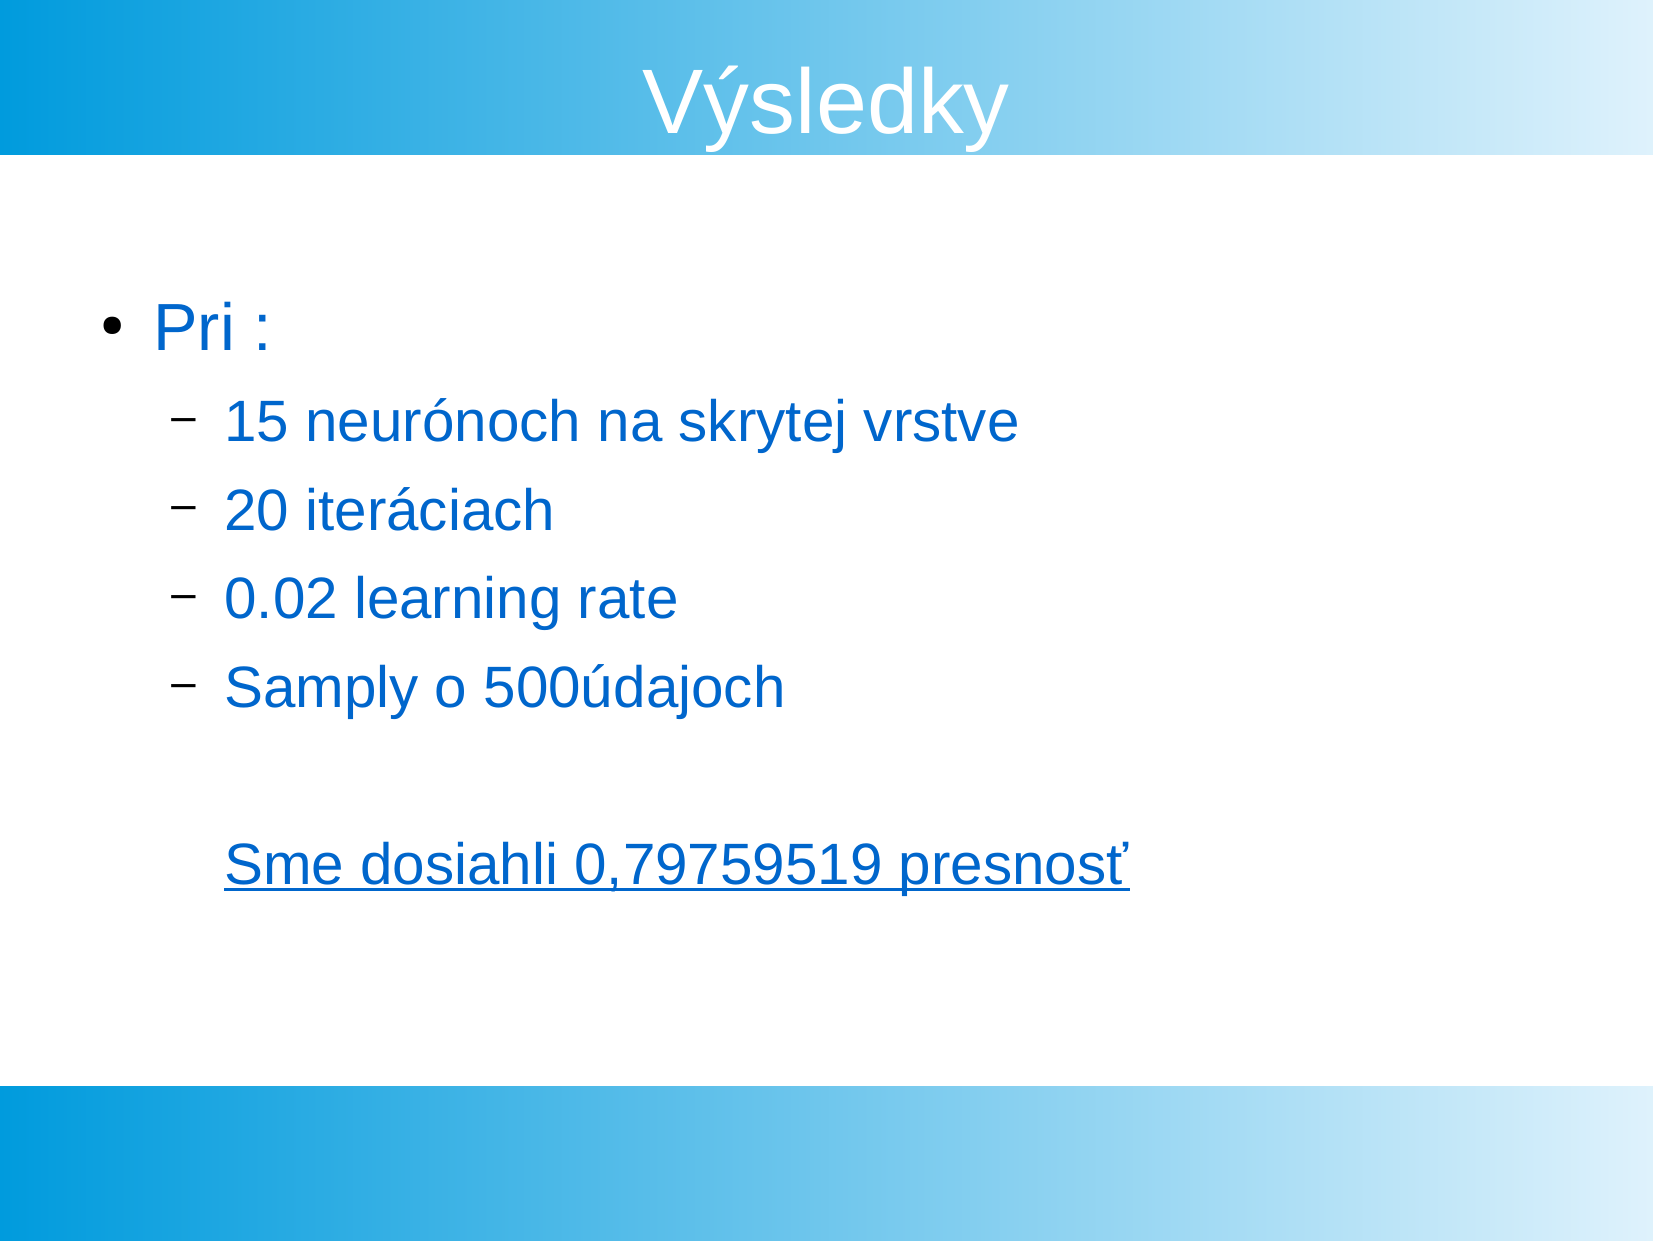

# Výsledky
Pri :
15 neurónoch na skrytej vrstve
20 iteráciach
0.02 learning rate
Samply o 500údajoch
Sme dosiahli 0,79759519 presnosť